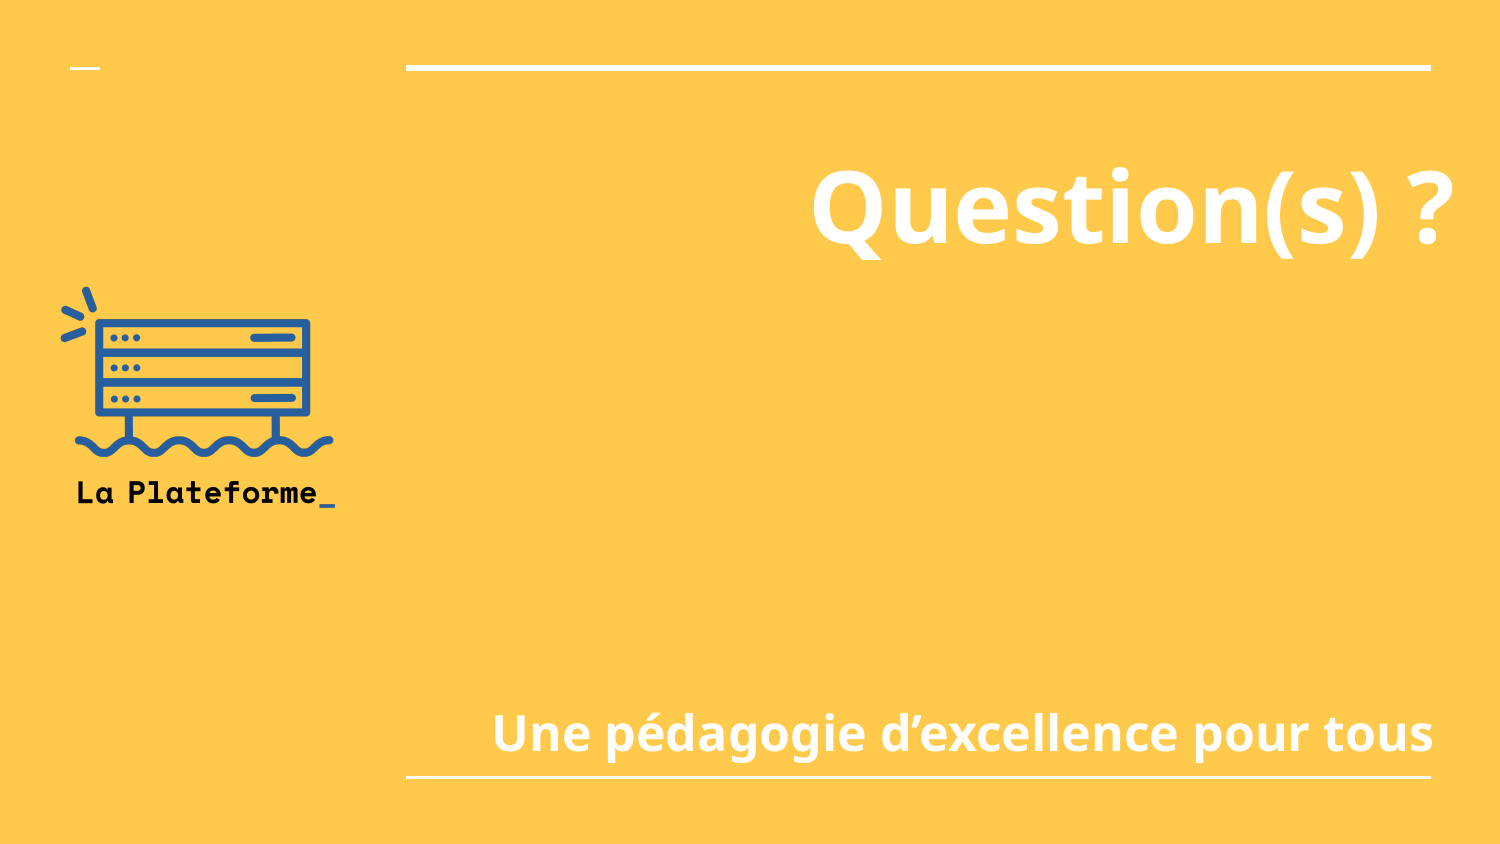

Question(s) ?
# Une pédagogie d’excellence pour tous